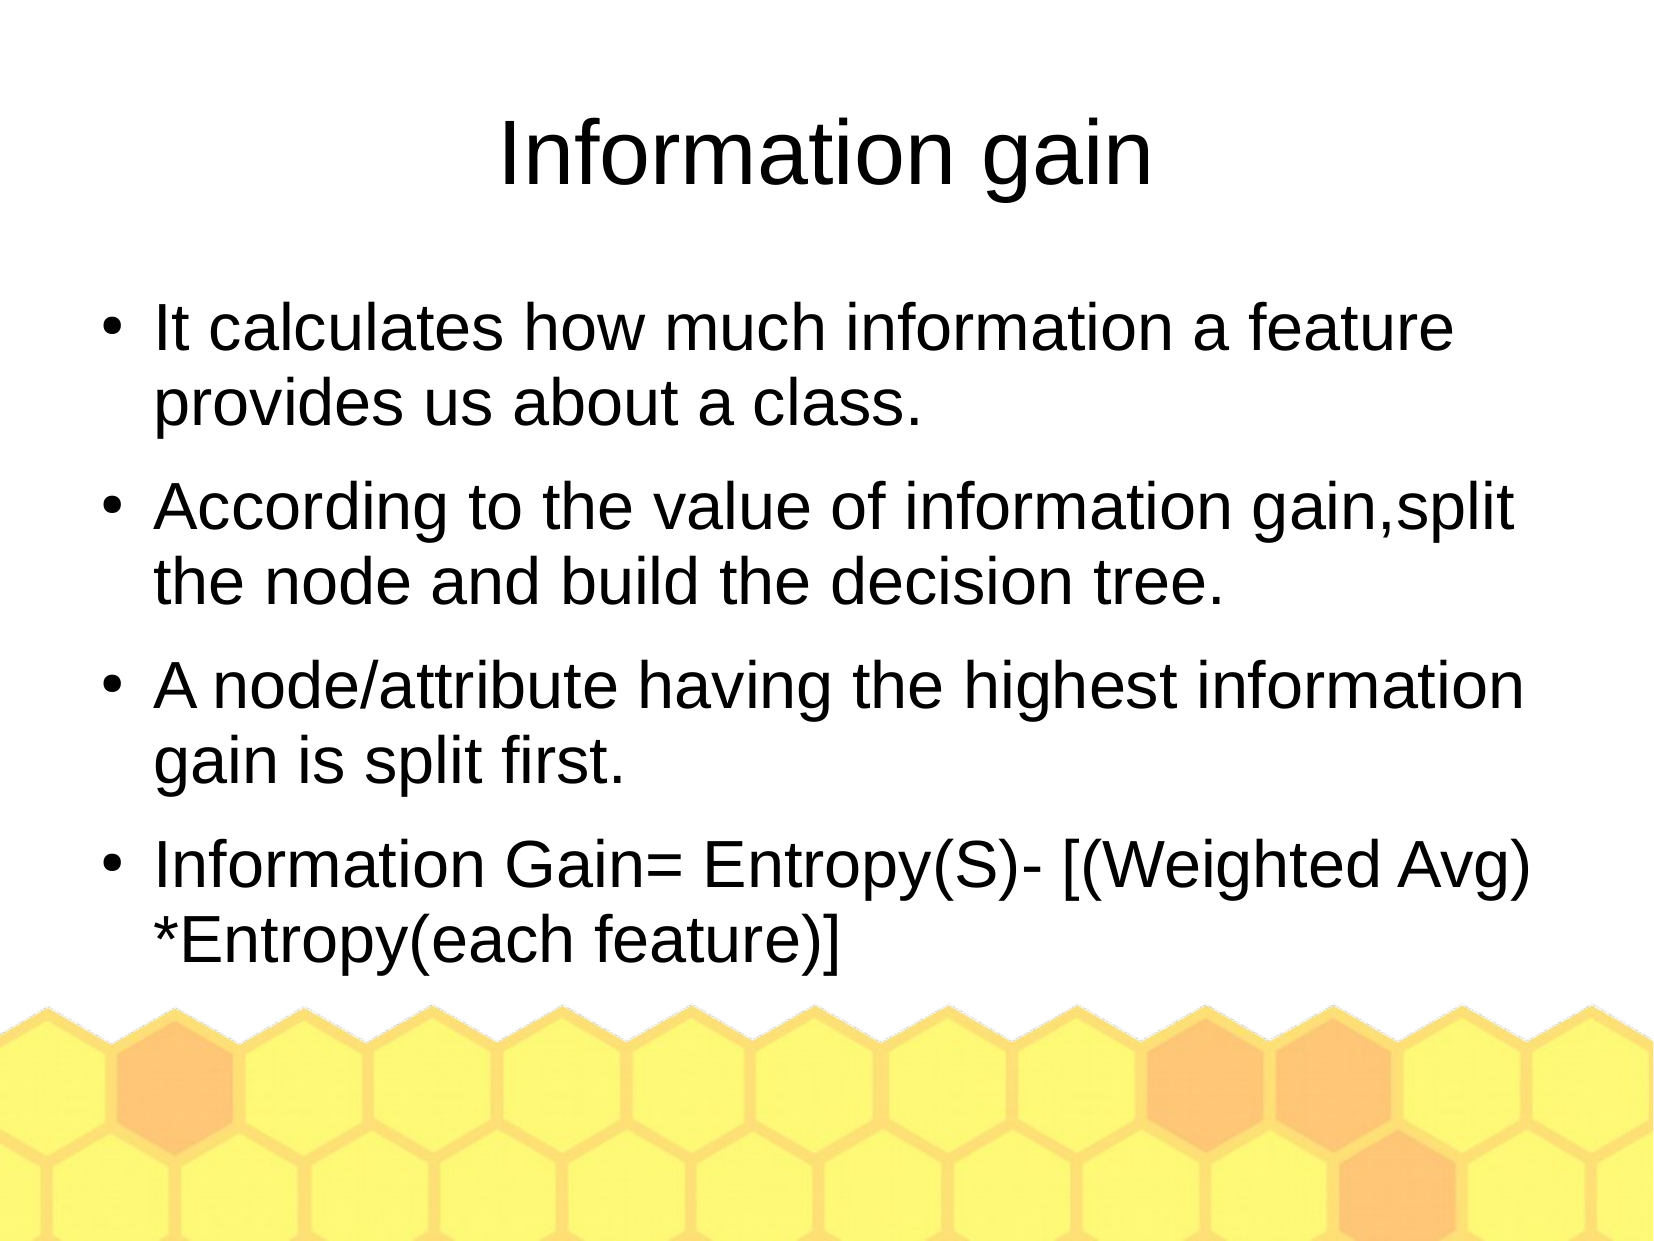

# Information gain
It calculates how much information a feature provides us about a class.
According to the value of information gain,split the node and build the decision tree.
A node/attribute having the highest information gain is split first.
Information Gain= Entropy(S)- [(Weighted Avg) *Entropy(each feature)]